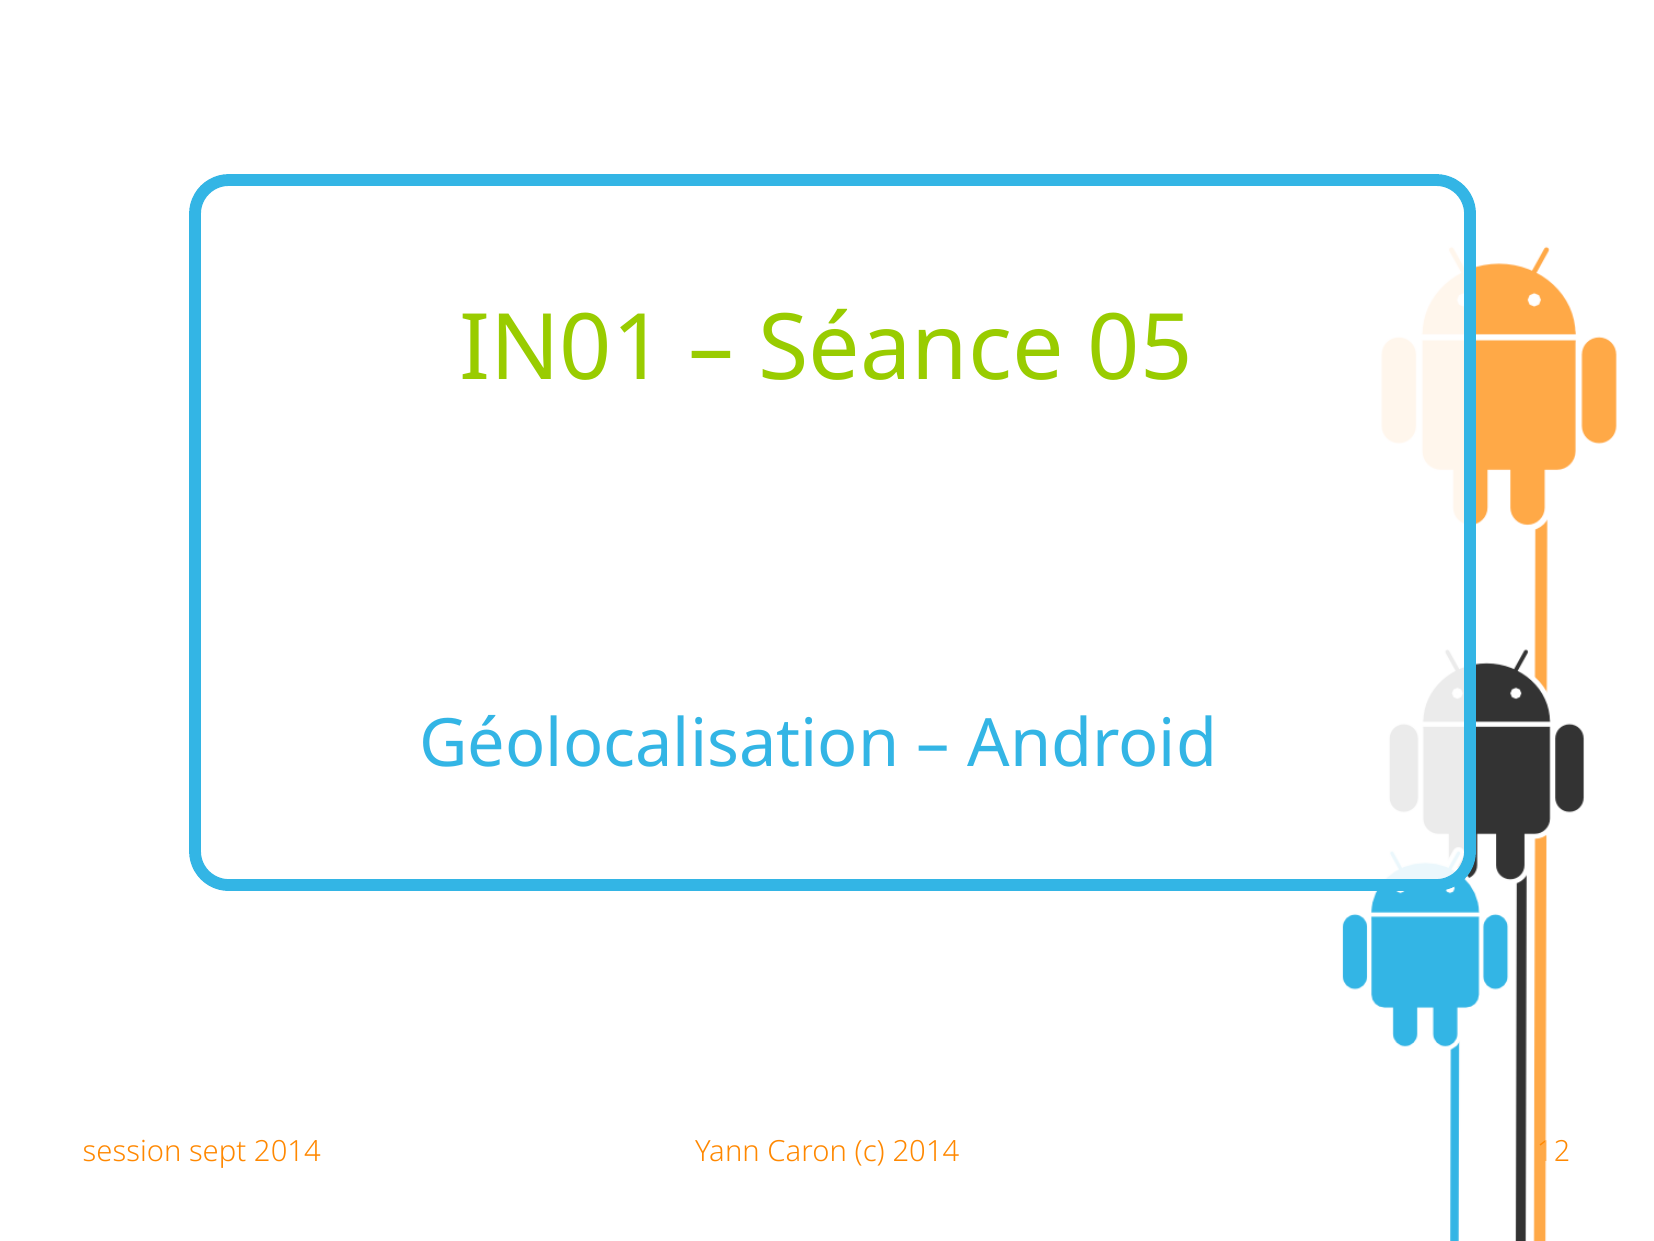

# IN01 – Séance 05
Géolocalisation – Android
session sept 2014
Yann Caron (c) 2014
12